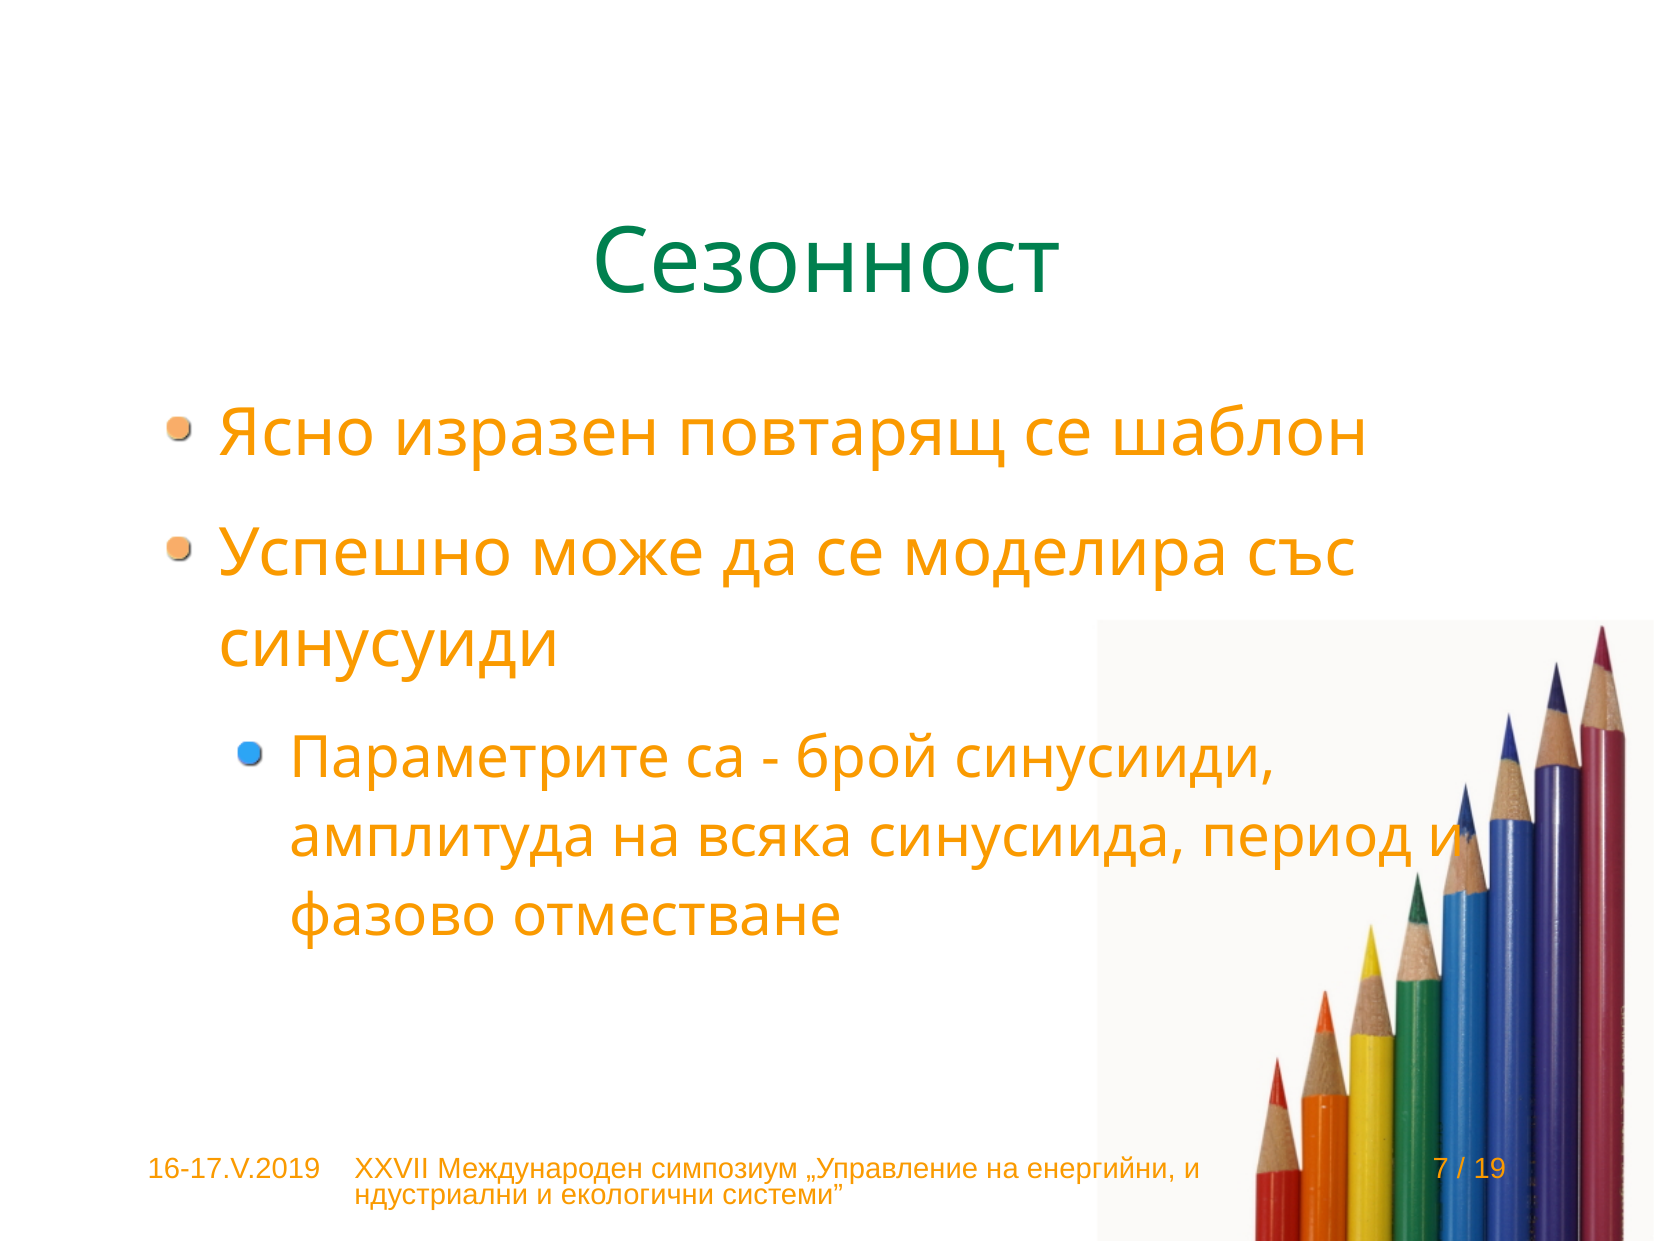

# Сезонност
Ясно изразен повтарящ се шаблон
Успешно може да се моделира със синусуиди
Параметрите са - брой синусииди, амплитуда на всяка синусиида, период и фазово отместване
16-17.V.2019
XXVII Международен симпозиум „Управление на енергийни, индустриални и екологични системи”
7